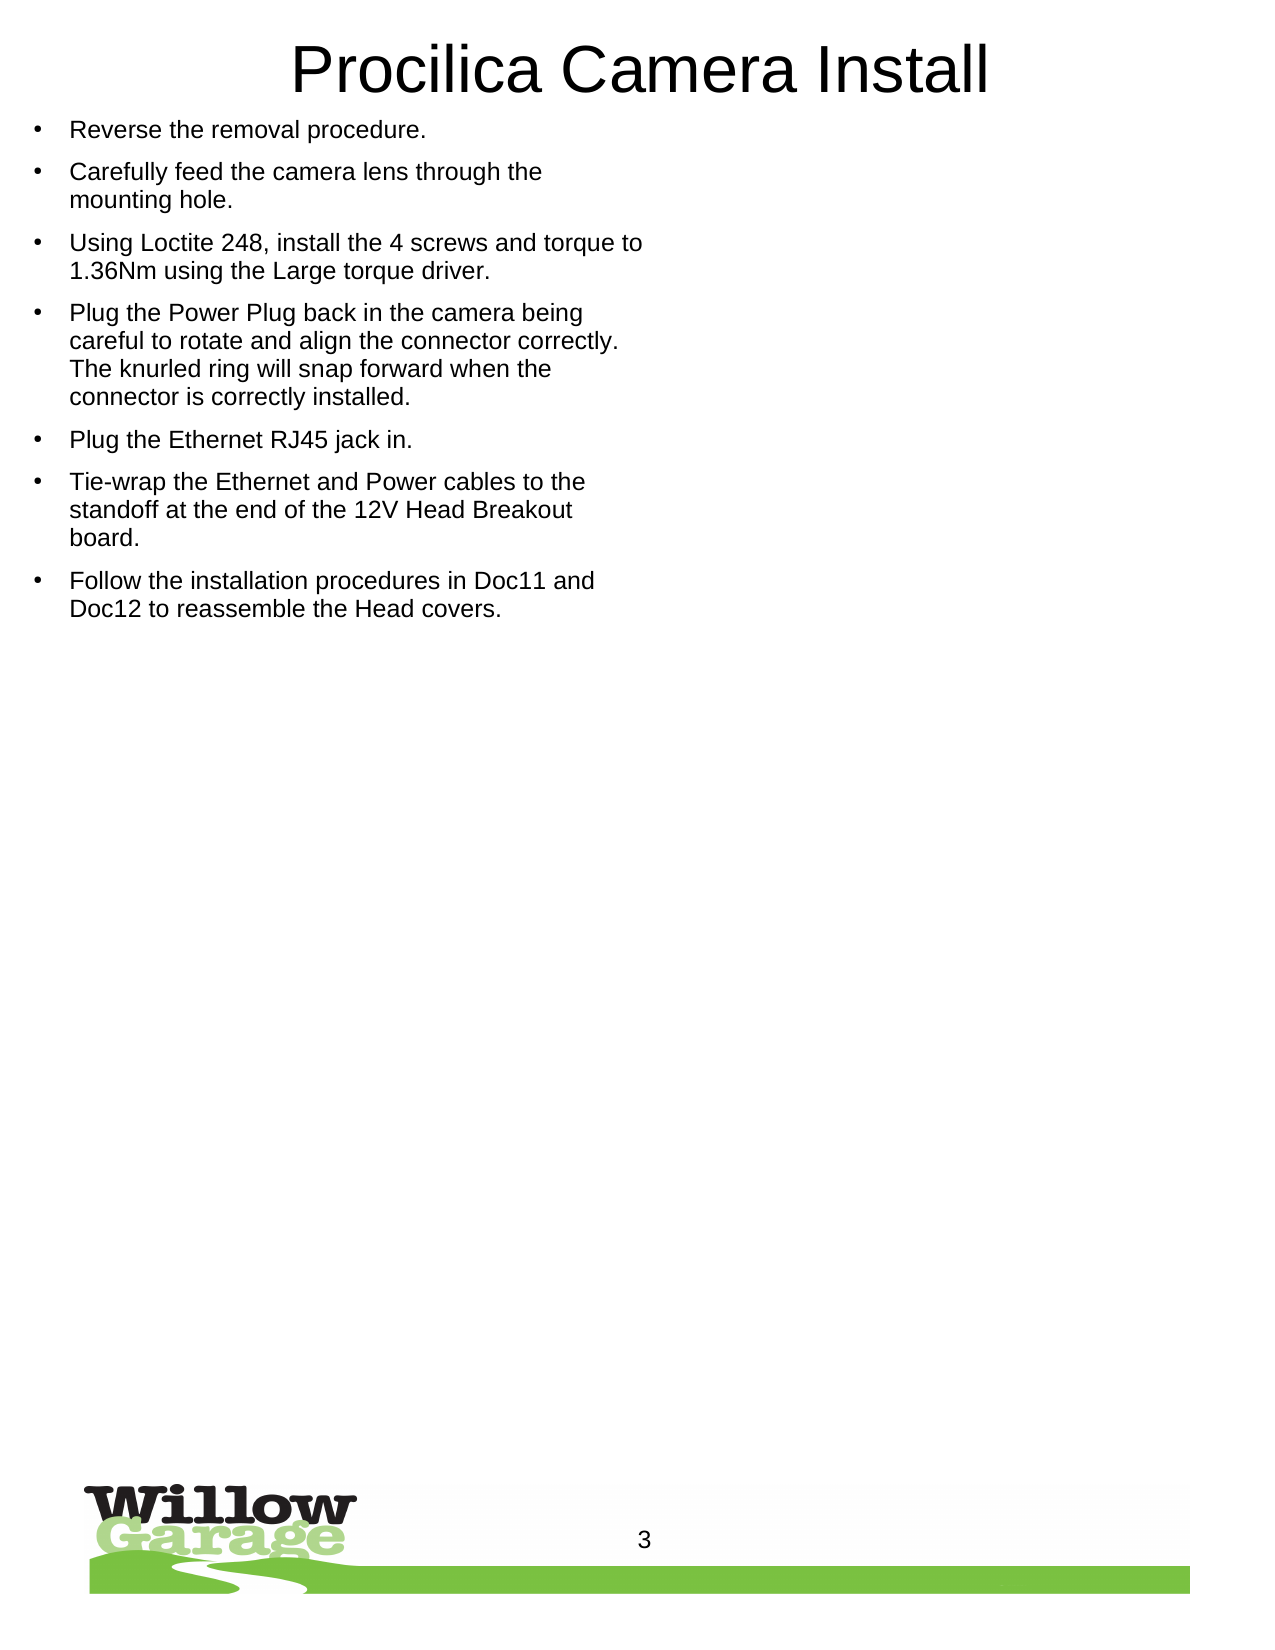

# Procilica Camera Install
Reverse the removal procedure.
Carefully feed the camera lens through the mounting hole.
Using Loctite 248, install the 4 screws and torque to 1.36Nm using the Large torque driver.
Plug the Power Plug back in the camera being careful to rotate and align the connector correctly. The knurled ring will snap forward when the connector is correctly installed.
Plug the Ethernet RJ45 jack in.
Tie-wrap the Ethernet and Power cables to the standoff at the end of the 12V Head Breakout board.
Follow the installation procedures in Doc11 and Doc12 to reassemble the Head covers.
3